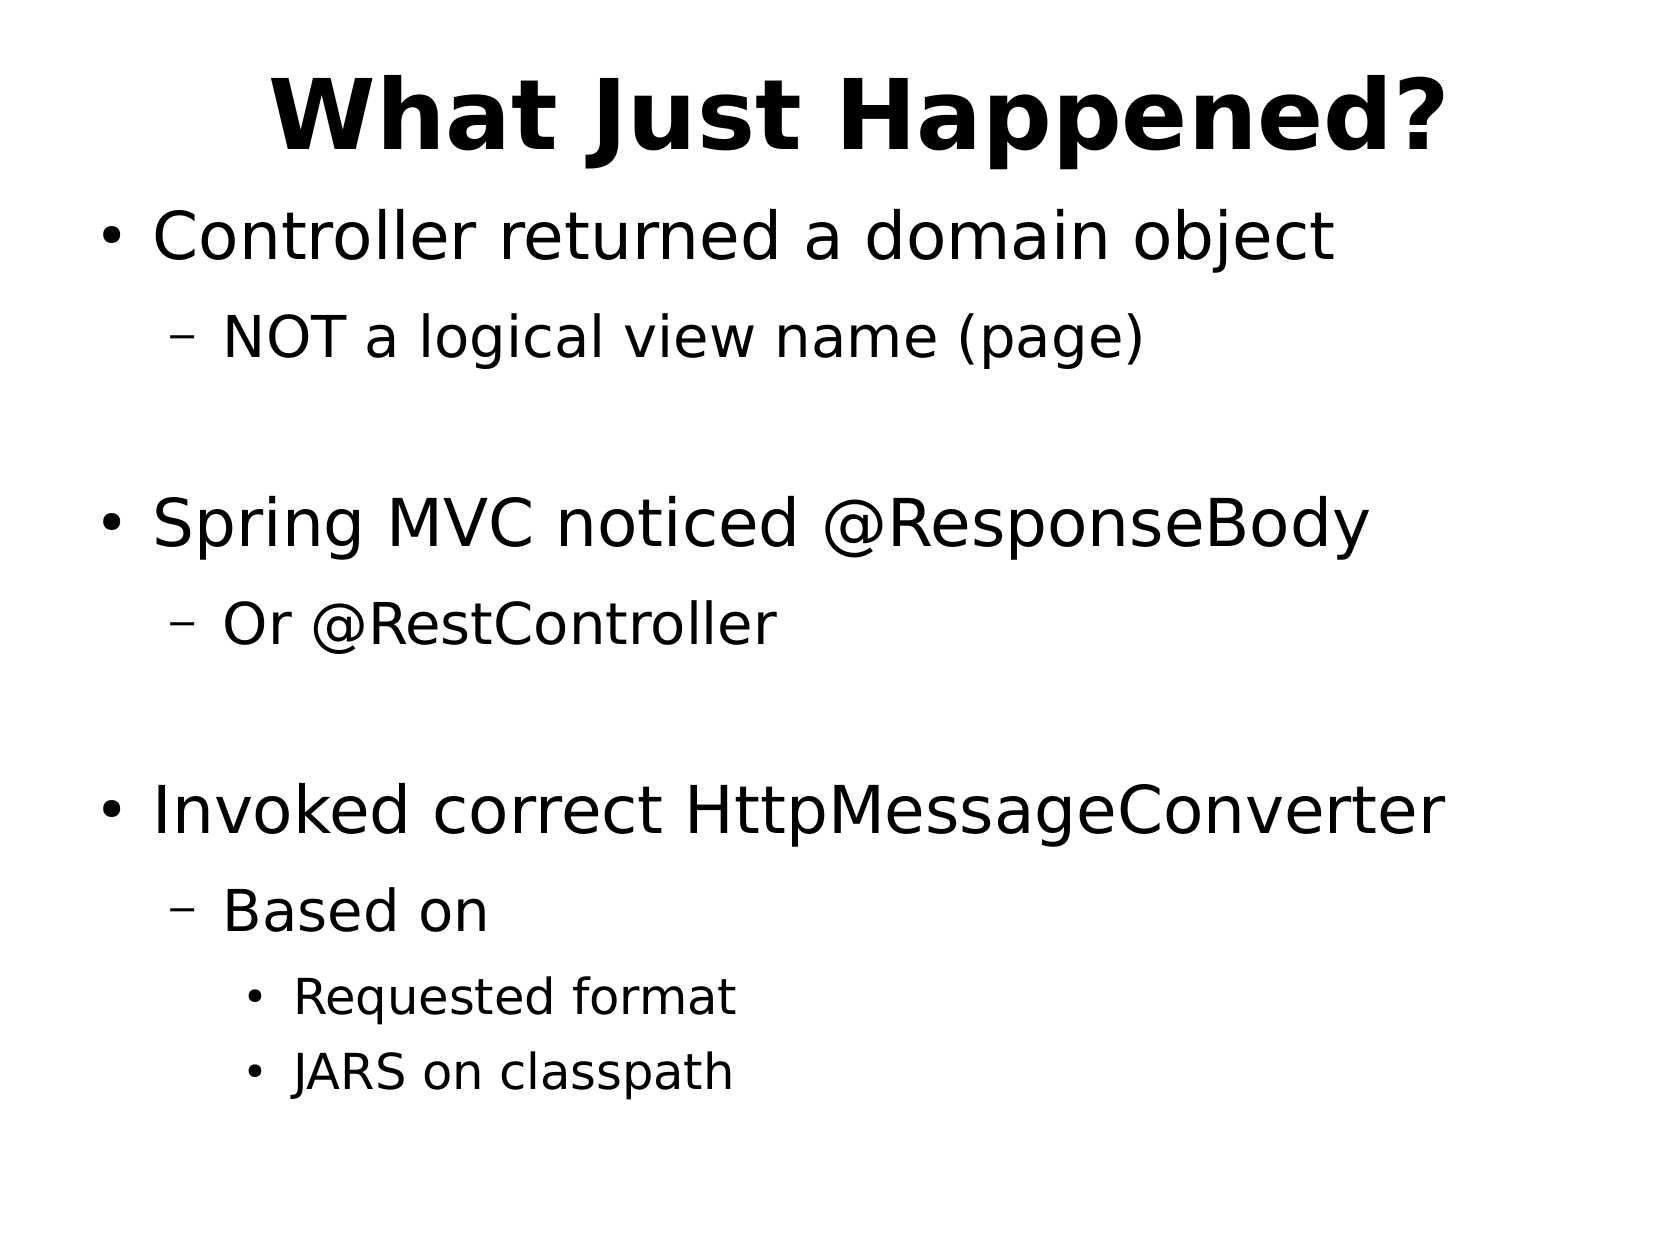

# What Just Happened?
Controller returned a domain object
NOT a logical view name (page)
Spring MVC noticed @ResponseBody
Or @RestController
Invoked correct HttpMessageConverter
Based on
Requested format
JARS on classpath